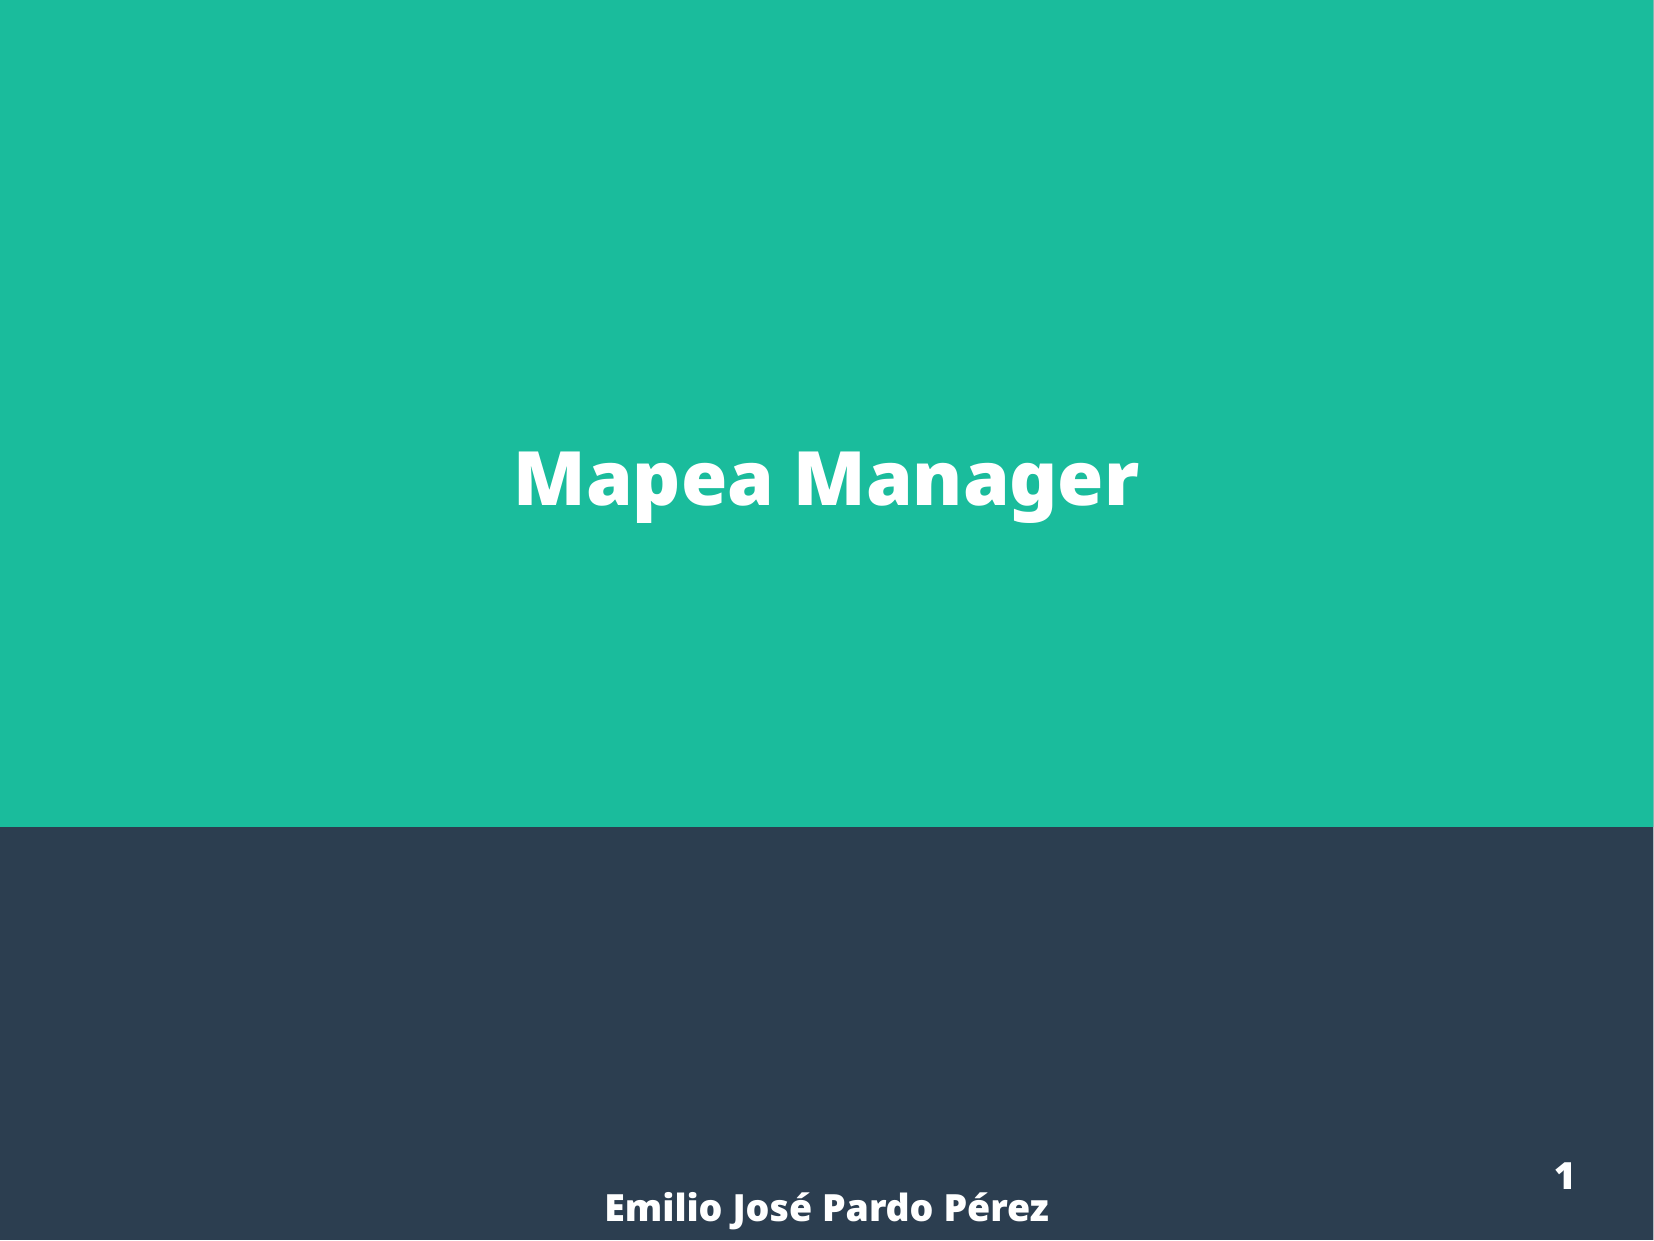

# Mapea Manager
1
Emilio José Pardo Pérez